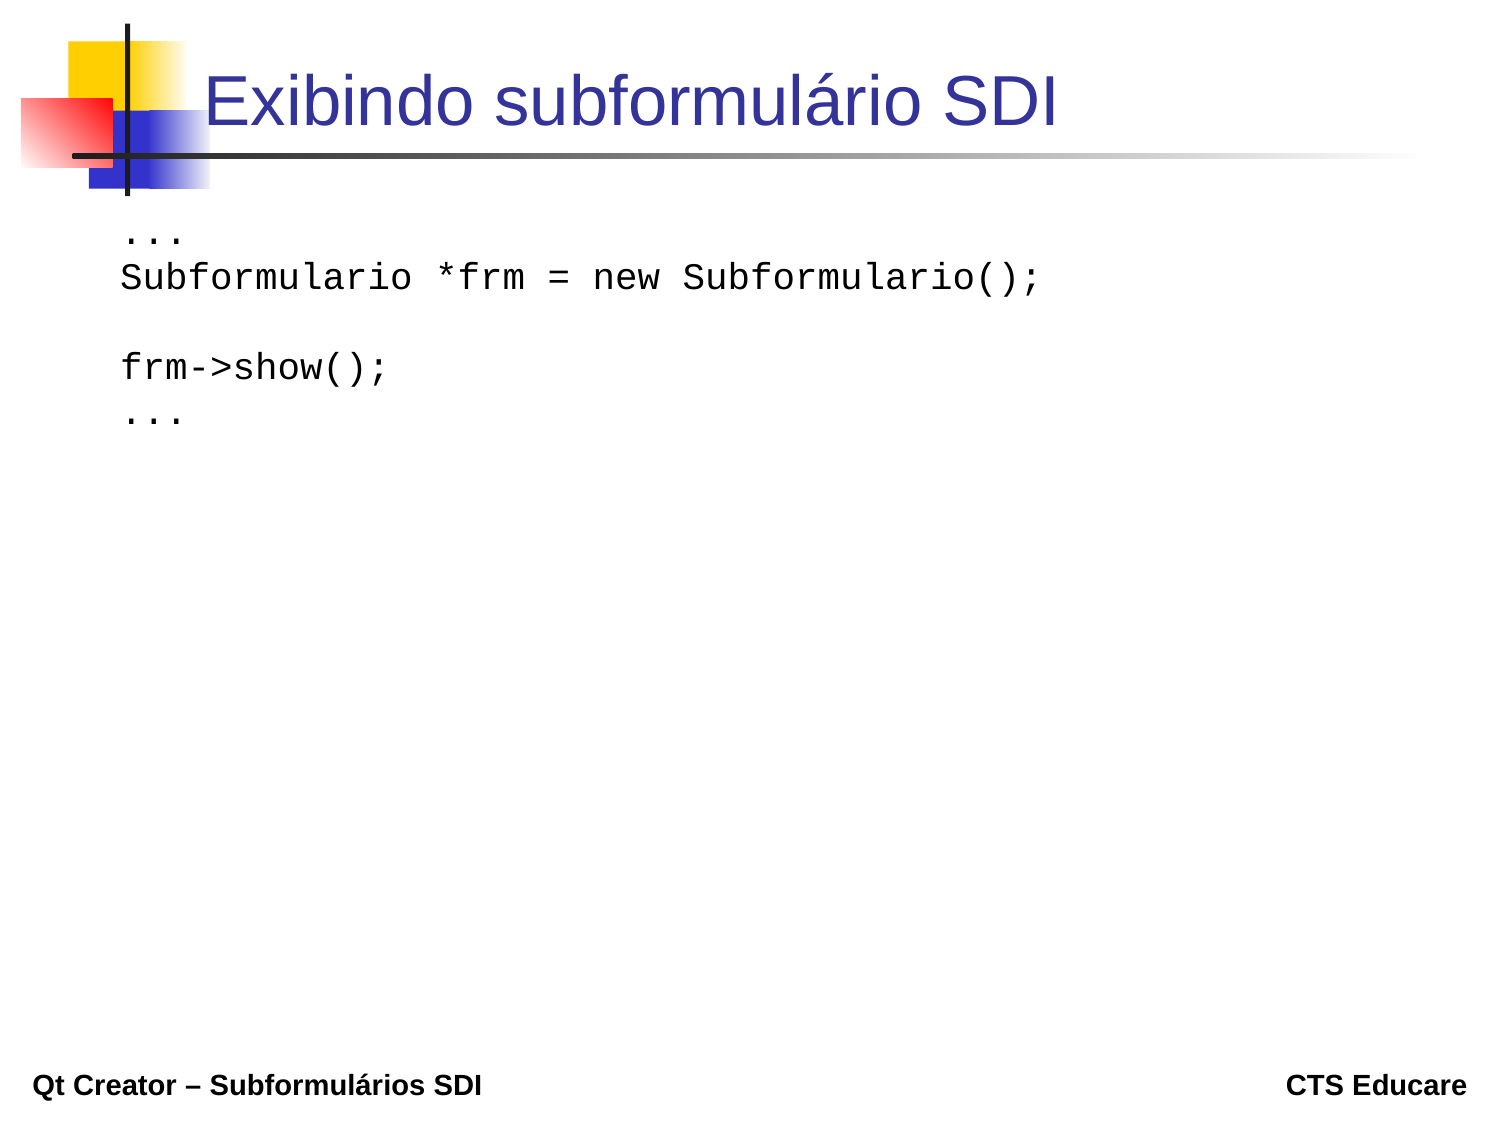

# Exibindo subformulário SDI
...
Subformulario *frm = new Subformulario();
frm->show();
...